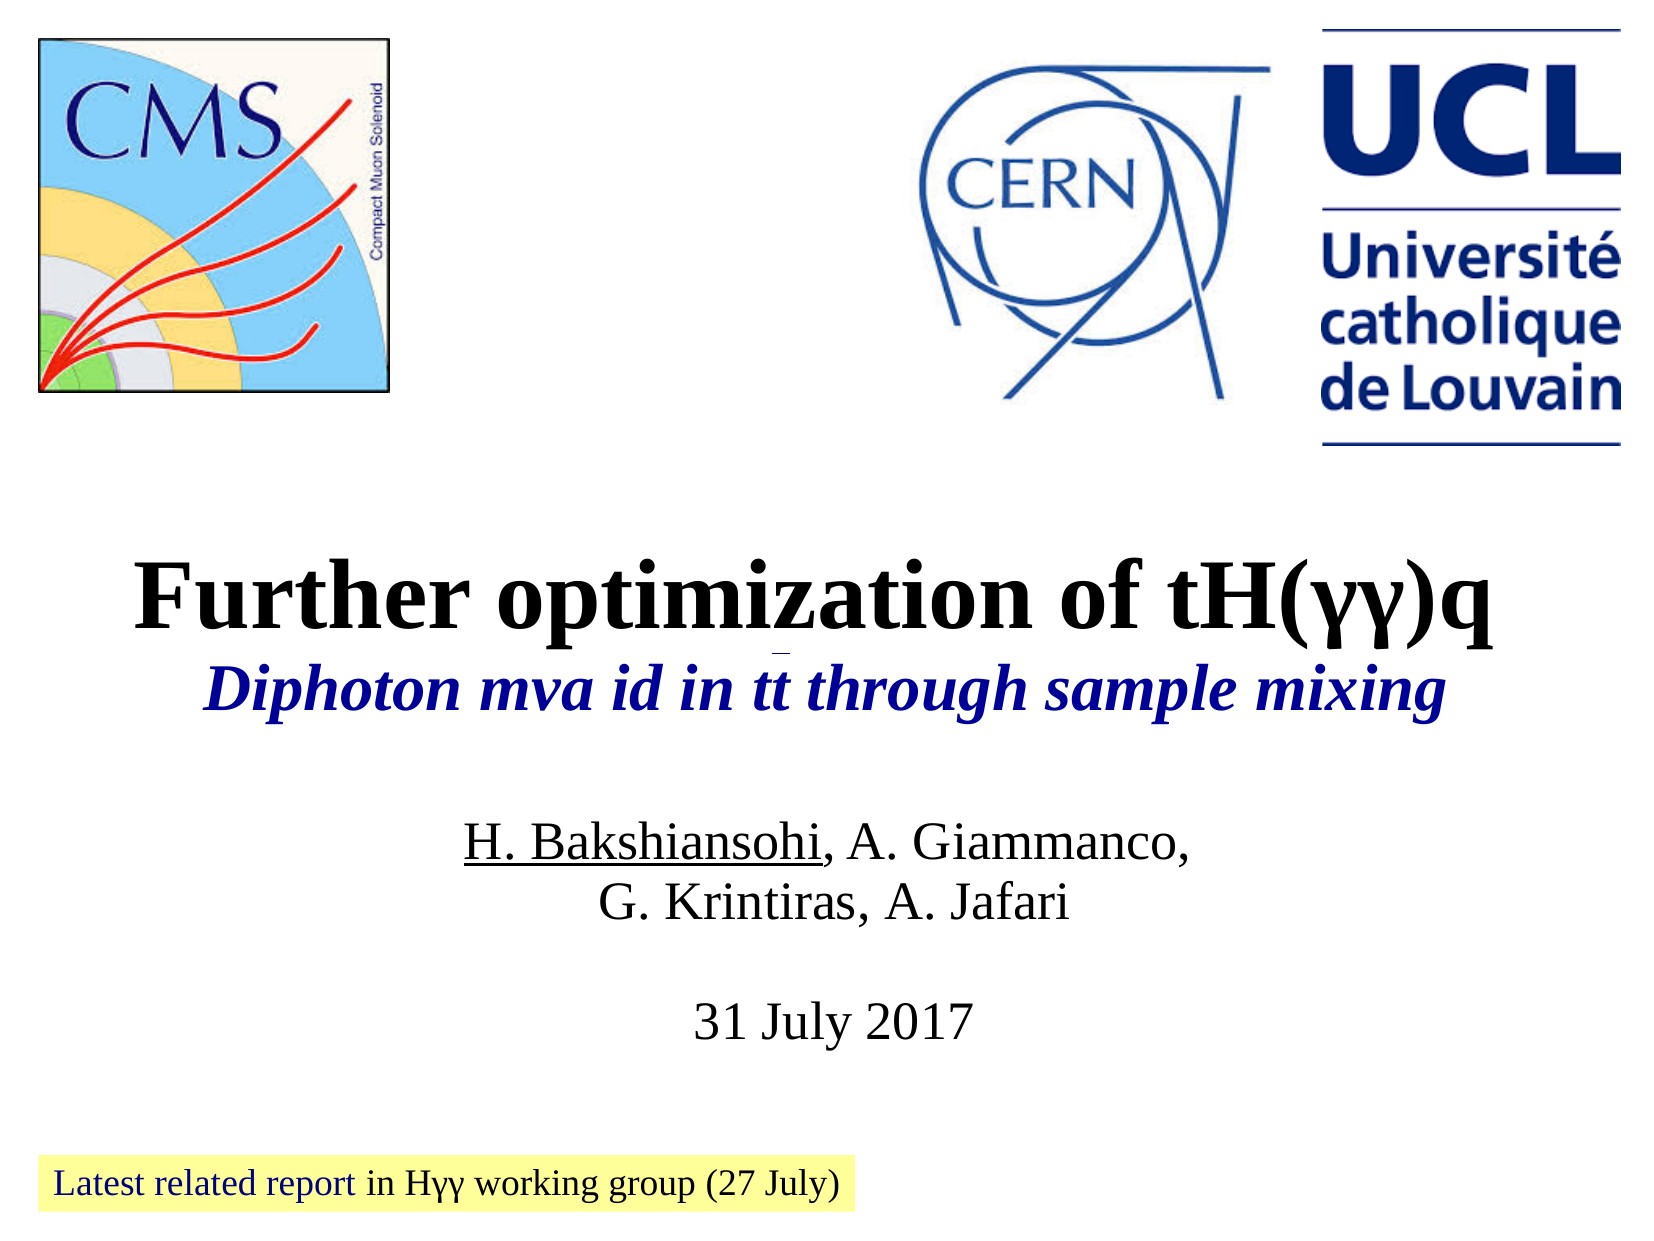

Further optimization of tH(γγ)q
Diphoton mva id in tt through sample mixing
H. Bakshiansohi, A. Giammanco,
G. Krintiras, A. Jafari
31 July 2017
Latest related report in Hγγ working group (27 July)